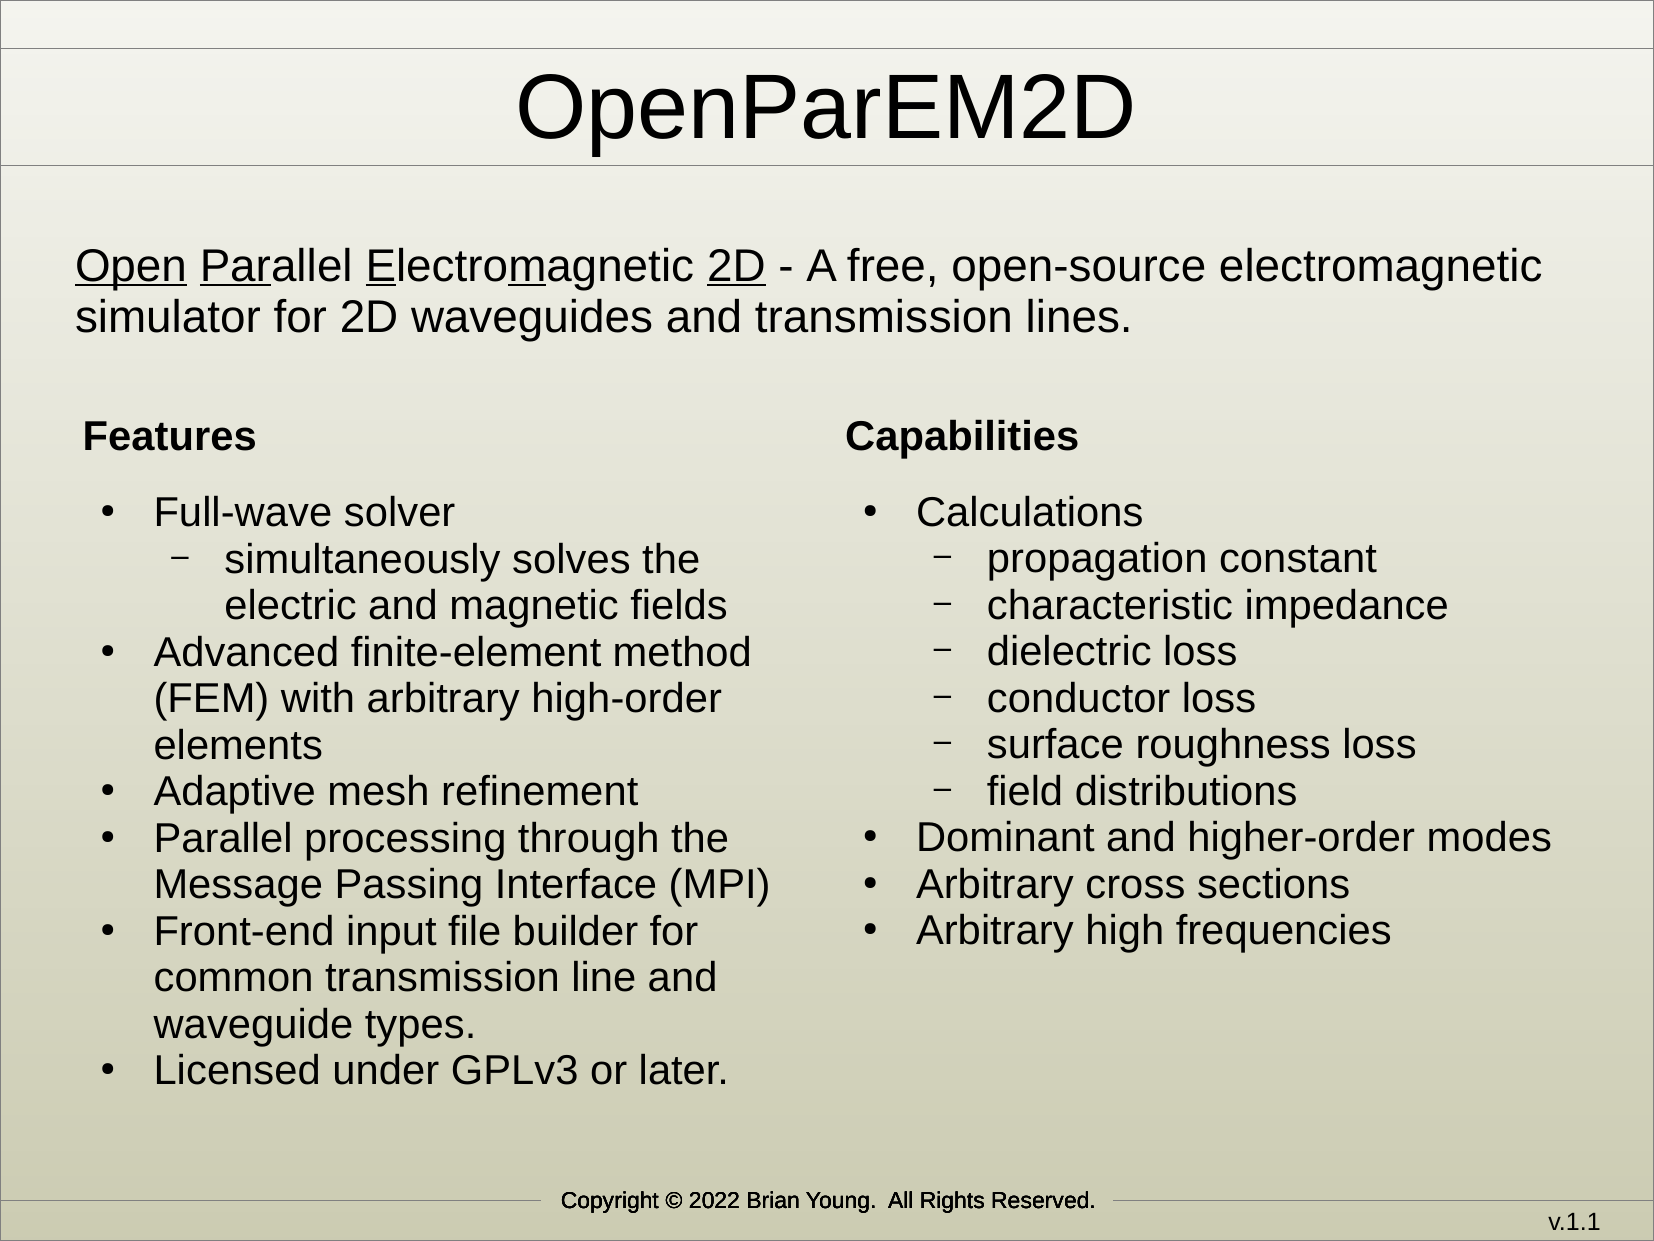

# OpenParEM2D
Open Parallel Electromagnetic 2D - A free, open-source electromagnetic simulator for 2D waveguides and transmission lines.
Features
Full-wave solver
simultaneously solves the electric and magnetic fields
Advanced finite-element method (FEM) with arbitrary high-order elements
Adaptive mesh refinement
Parallel processing through the Message Passing Interface (MPI)
Front-end input file builder for common transmission line and waveguide types.
Licensed under GPLv3 or later.
Capabilities
Calculations
propagation constant
characteristic impedance
dielectric loss
conductor loss
surface roughness loss
field distributions
Dominant and higher-order modes
Arbitrary cross sections
Arbitrary high frequencies
v.1.1